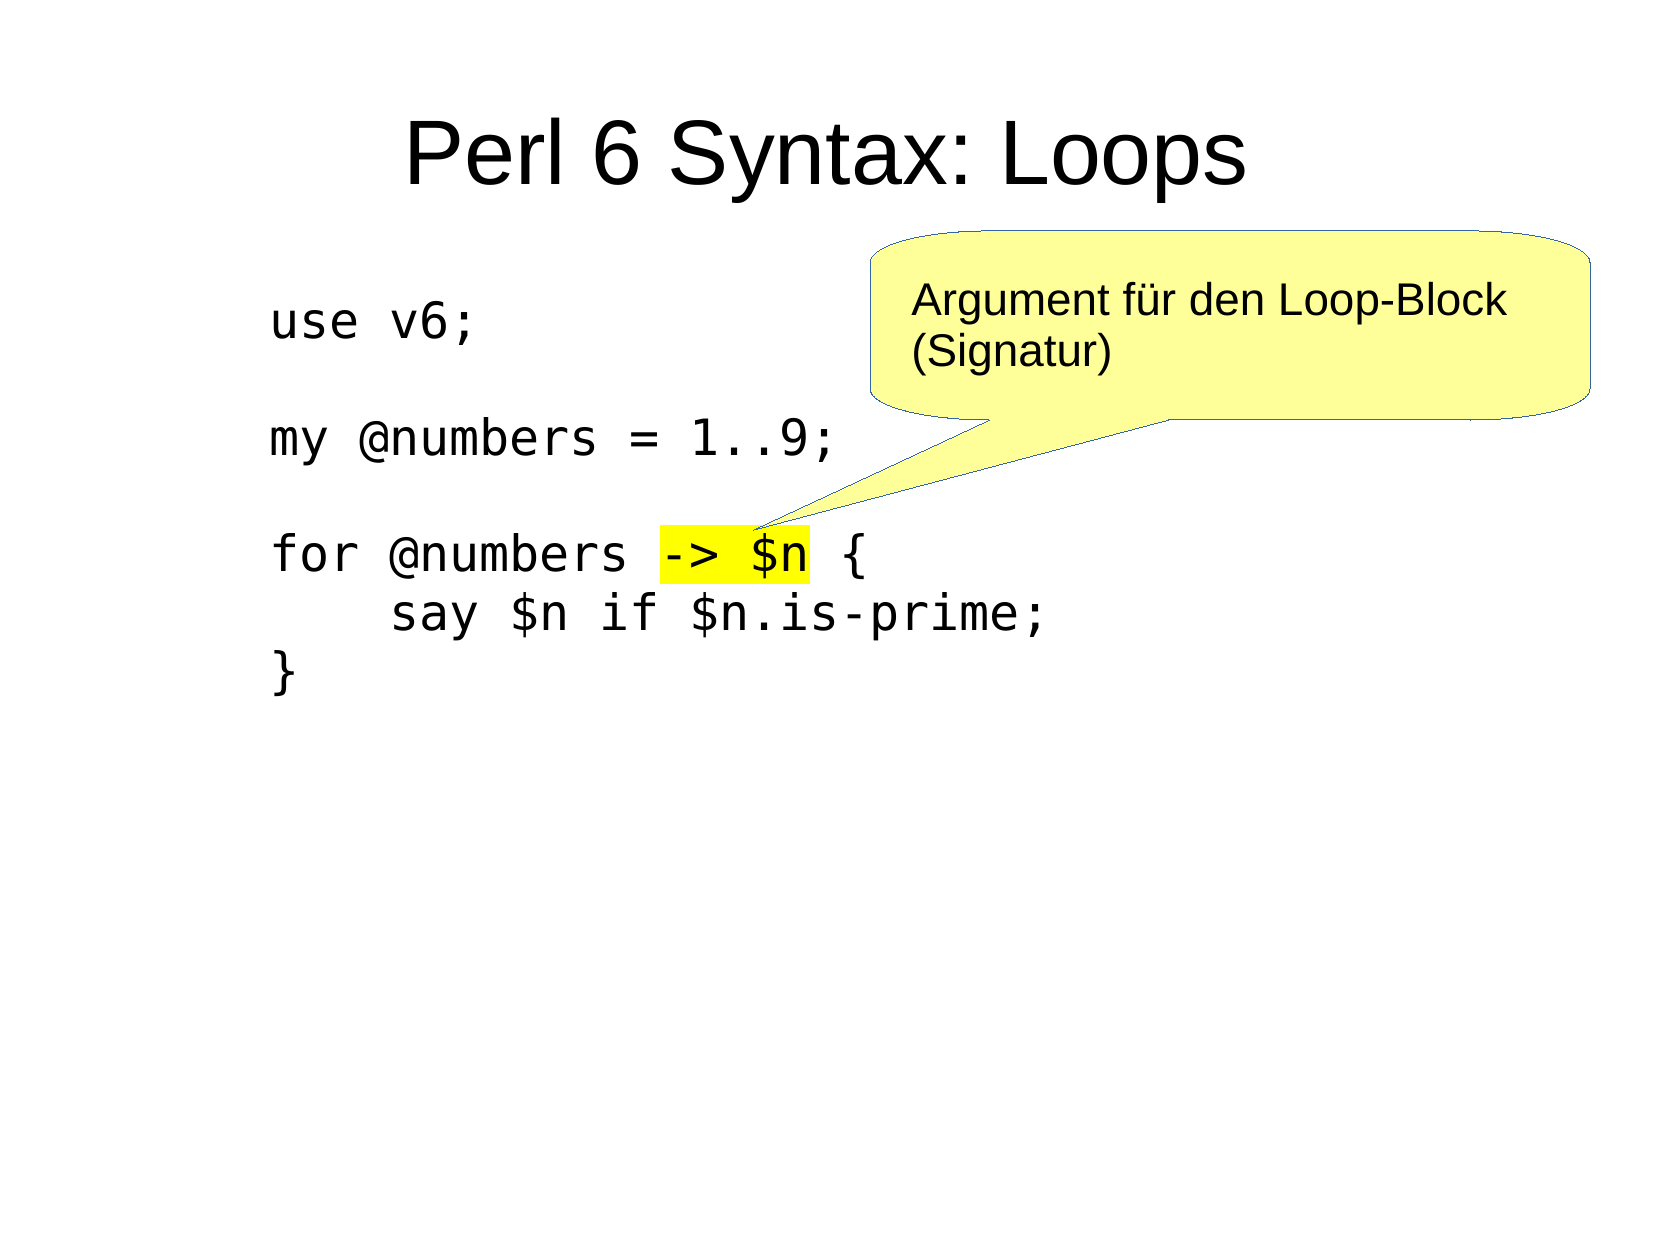

# Perl 6 Syntax: Loops
Argument für den Loop-Block
(Signatur)
use v6;
my @numbers = 1..9;
for @numbers -> $n {
 say $n if $n.is-prime;
}